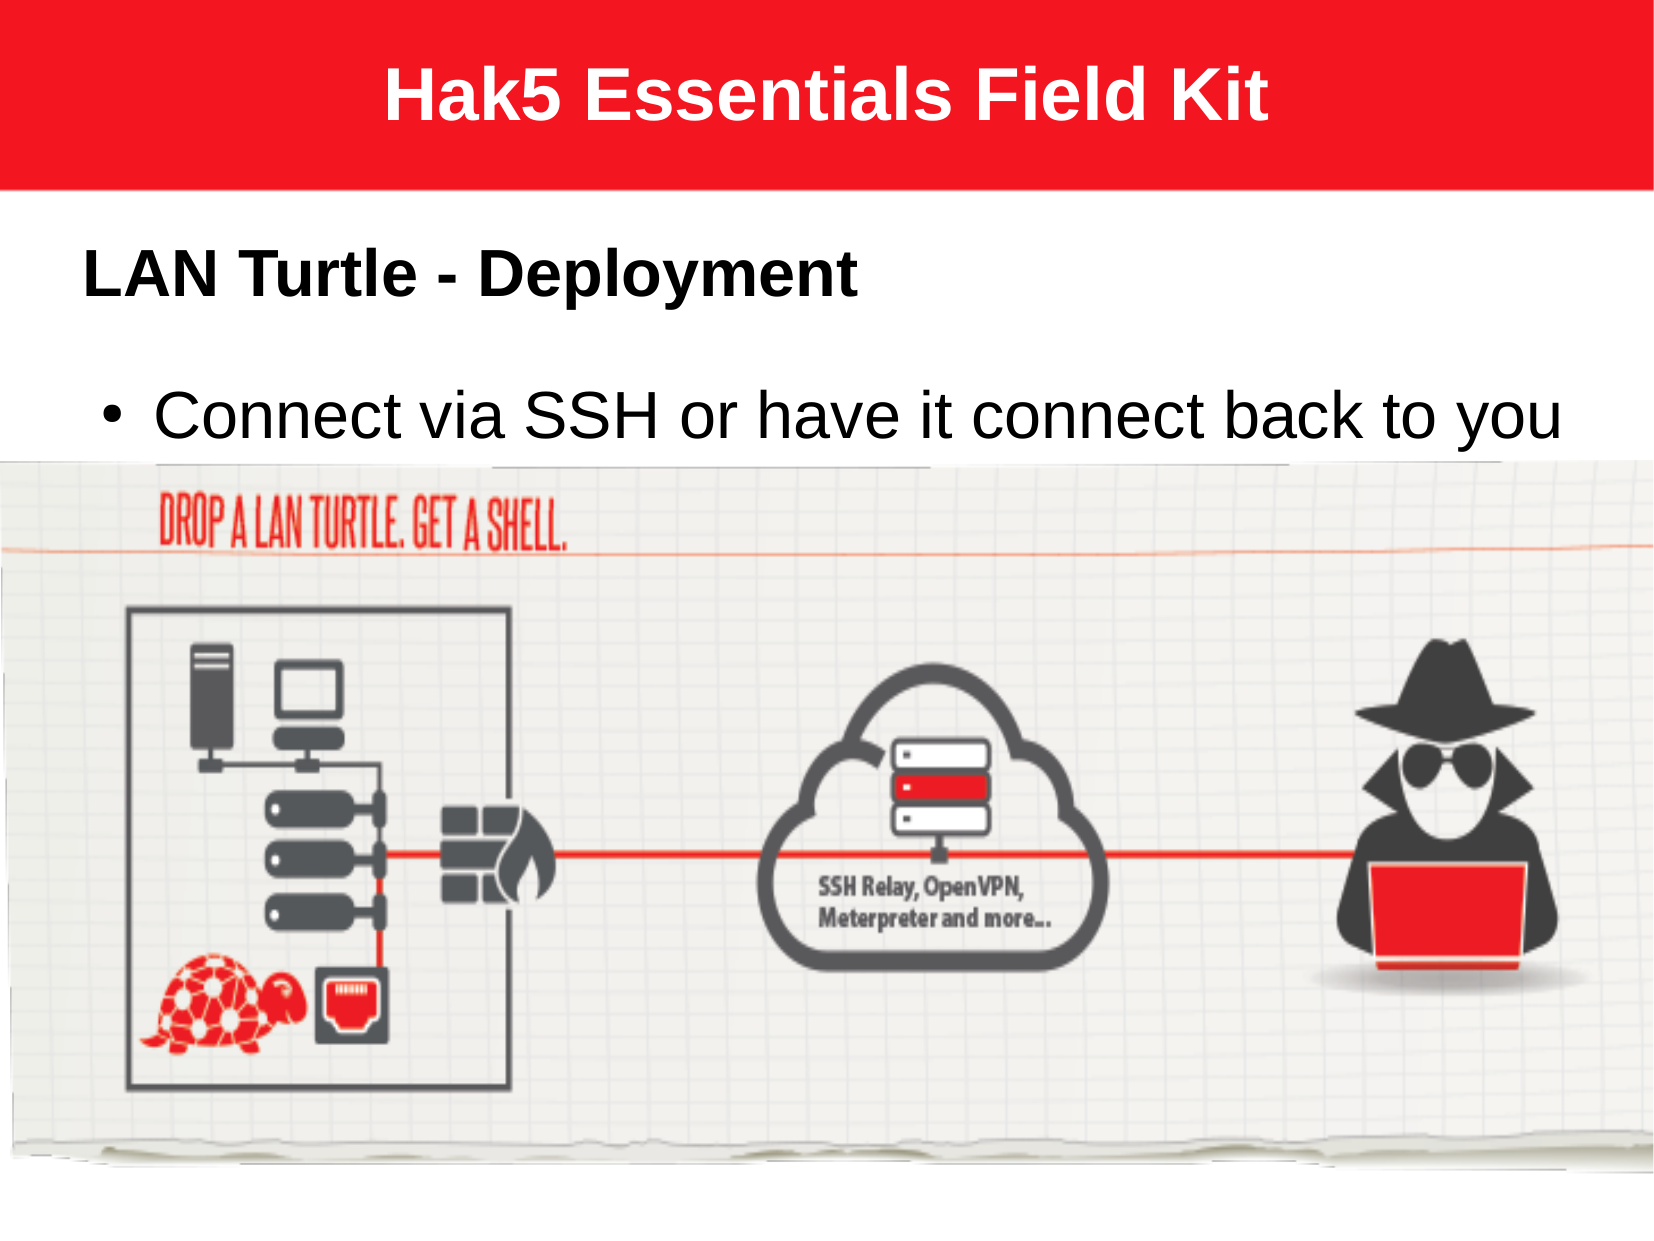

# Hak5 Essentials Field Kit
LAN Turtle - Deployment
Connect via SSH or have it connect back to you